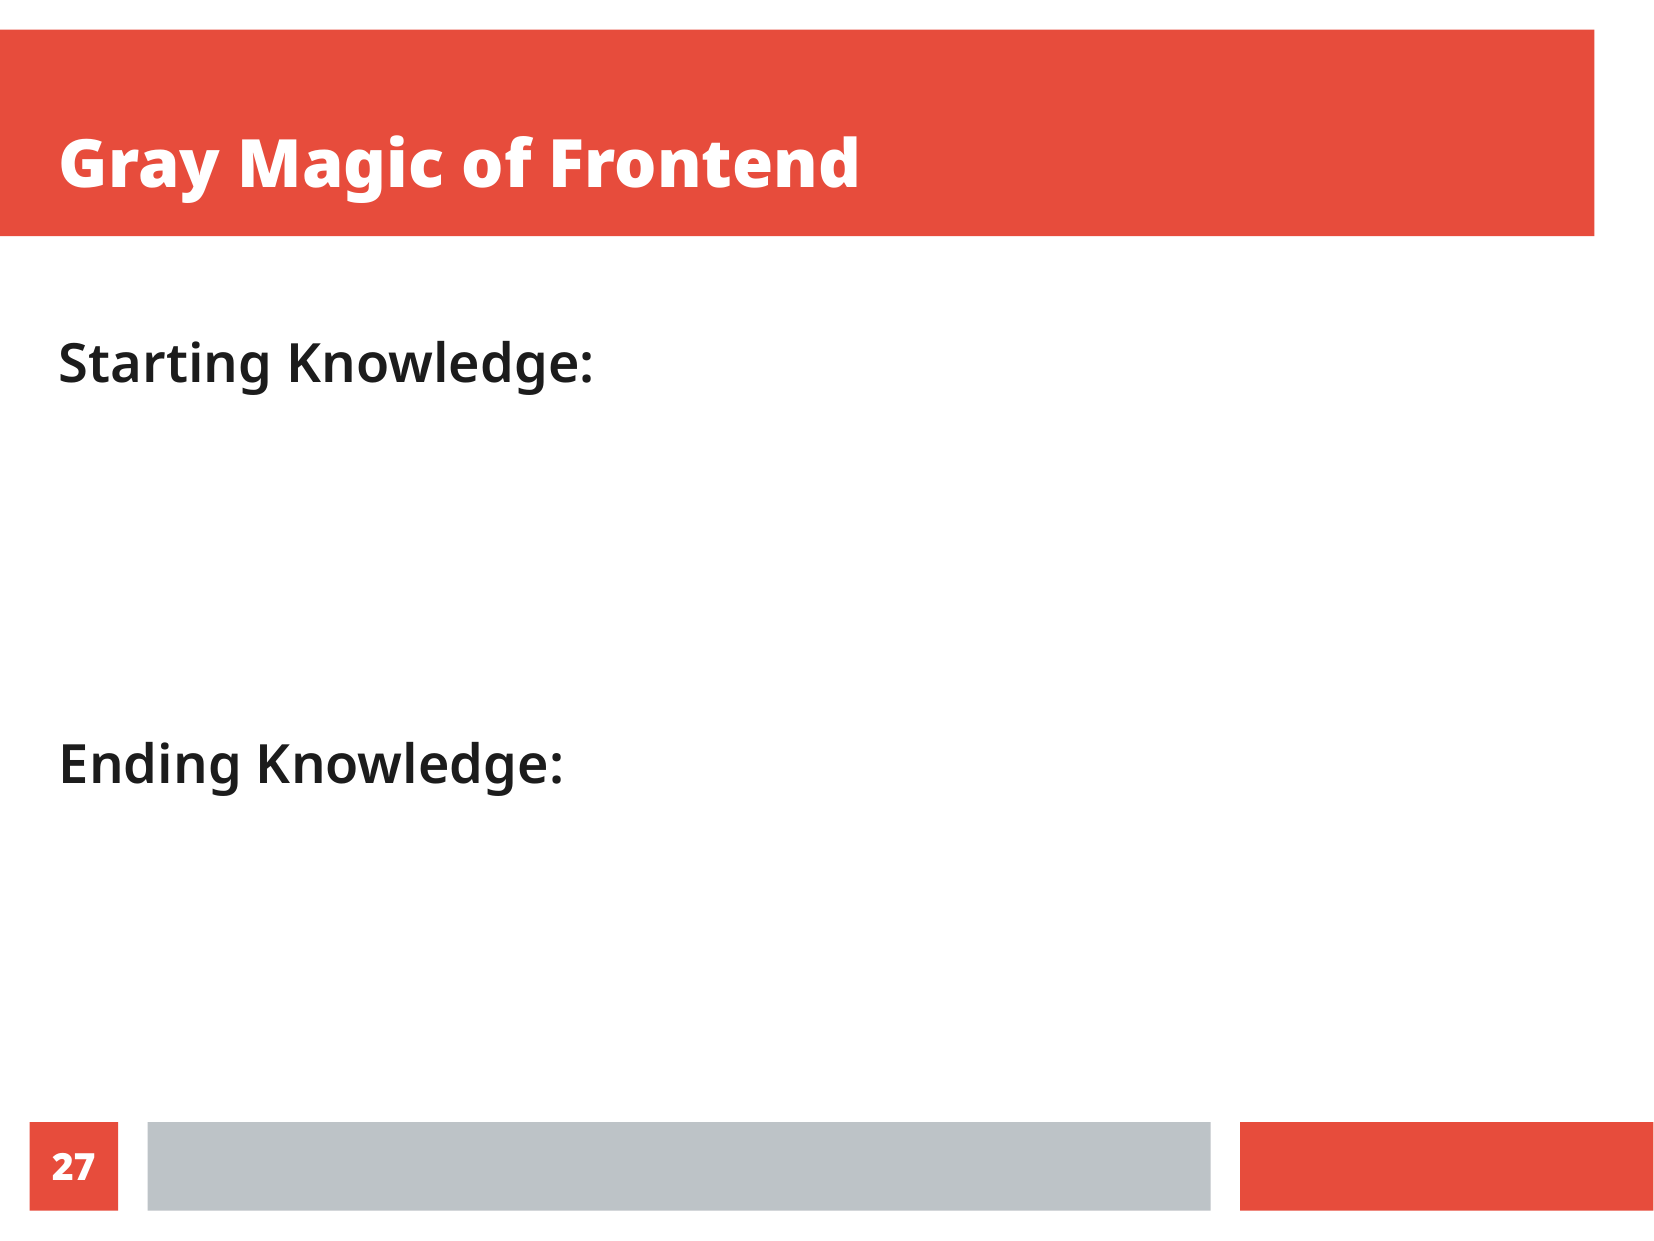

# Gray Magic of Frontend
Starting Knowledge:
Ending Knowledge:
27